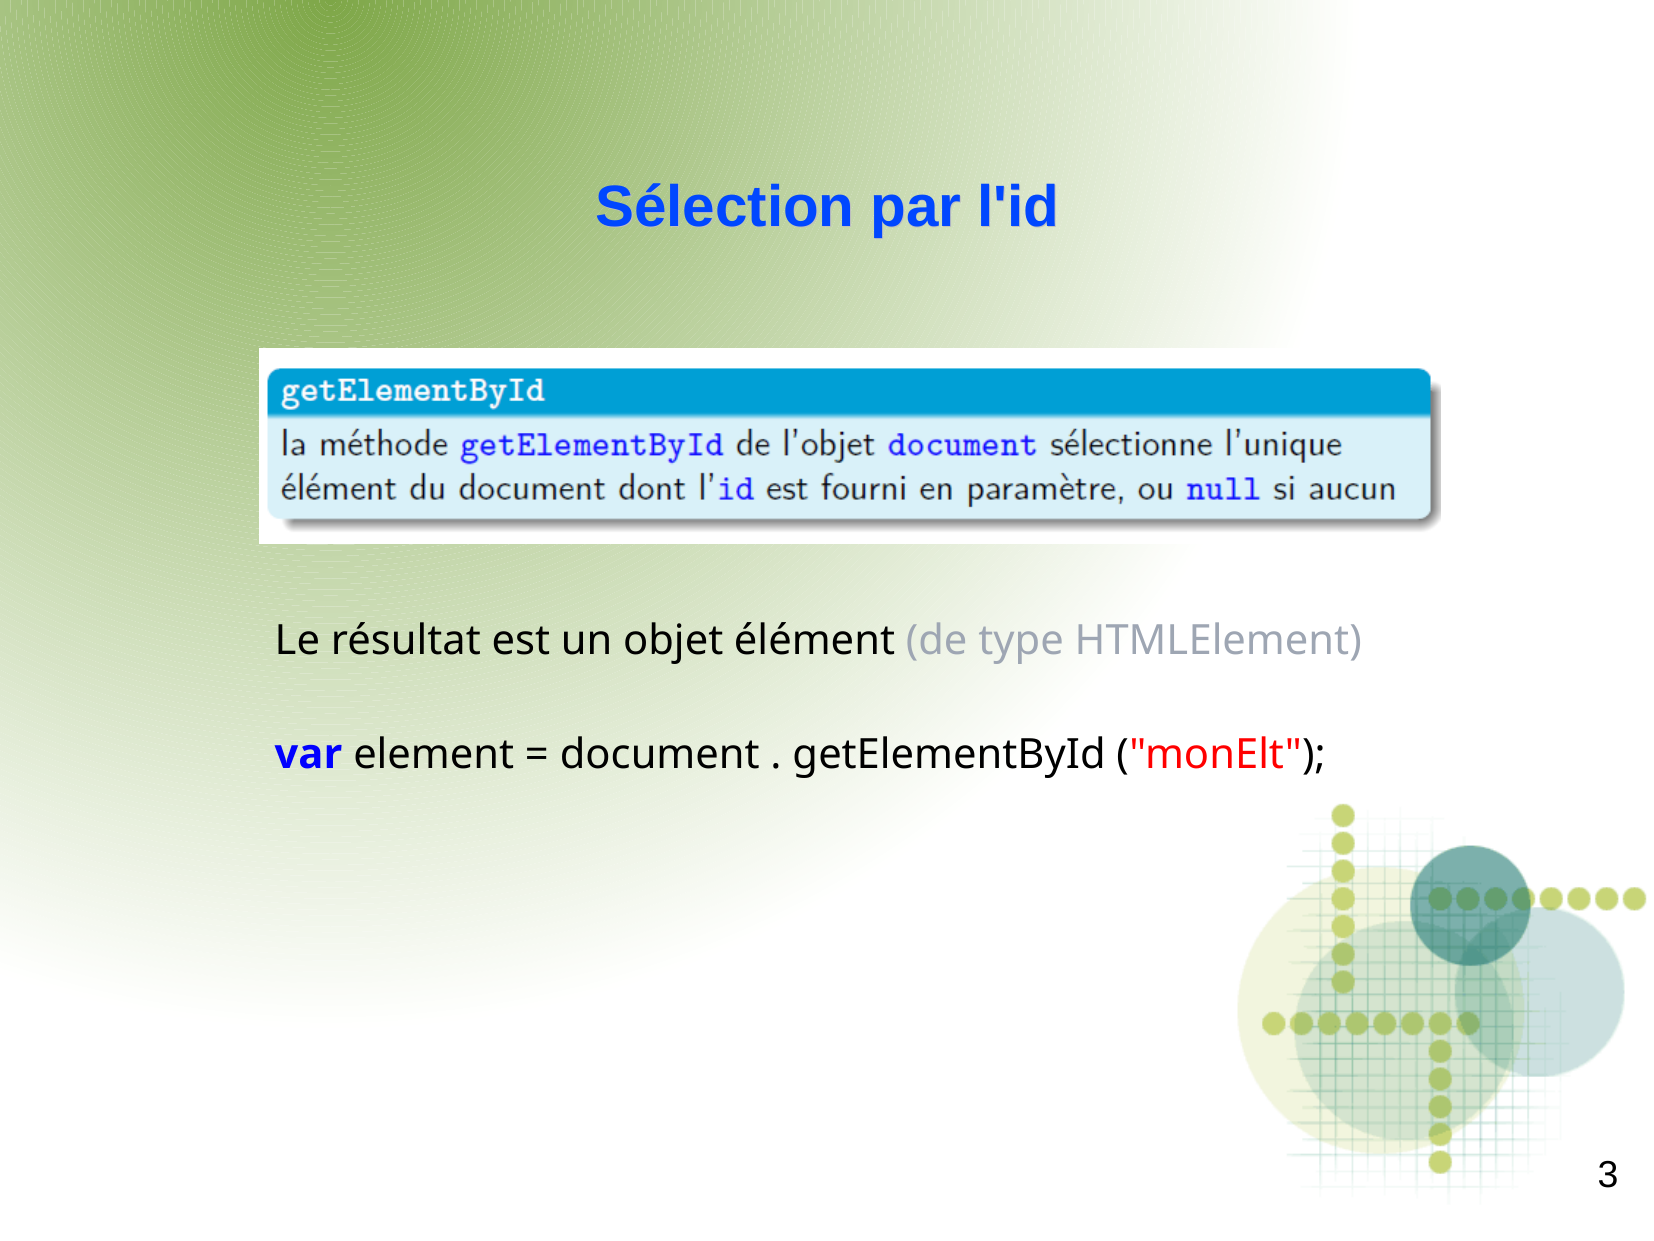

# Sélection par l'id
Le résultat est un objet élément (de type HTMLElement)
var element = document . getElementById ("monElt");